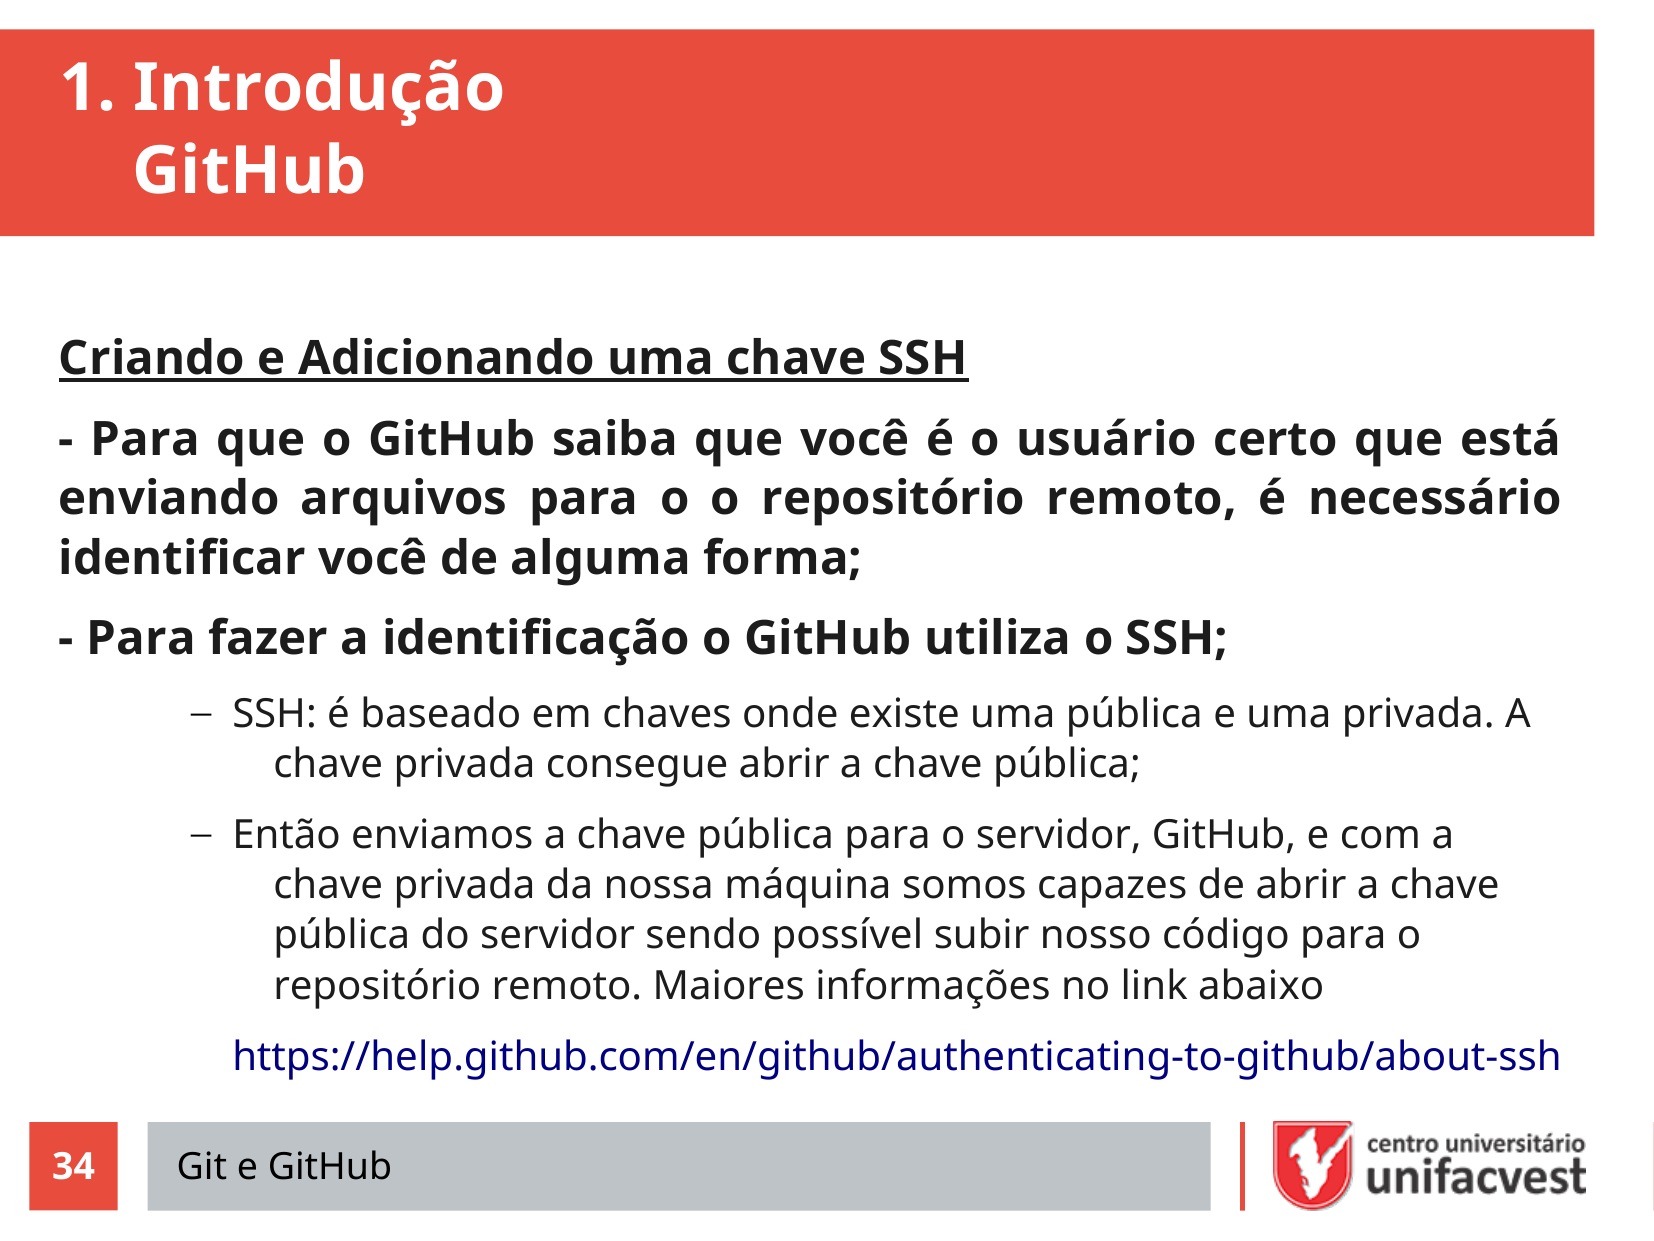

# 1. Introdução GitHub
Criando e Adicionando uma chave SSH
- Para que o GitHub saiba que você é o usuário certo que está enviando arquivos para o o repositório remoto, é necessário identificar você de alguma forma;
- Para fazer a identificação o GitHub utiliza o SSH;
SSH: é baseado em chaves onde existe uma pública e uma privada. A chave privada consegue abrir a chave pública;
Então enviamos a chave pública para o servidor, GitHub, e com a chave privada da nossa máquina somos capazes de abrir a chave pública do servidor sendo possível subir nosso código para o repositório remoto. Maiores informações no link abaixo
https://help.github.com/en/github/authenticating-to-github/about-ssh
34
Git e GitHub